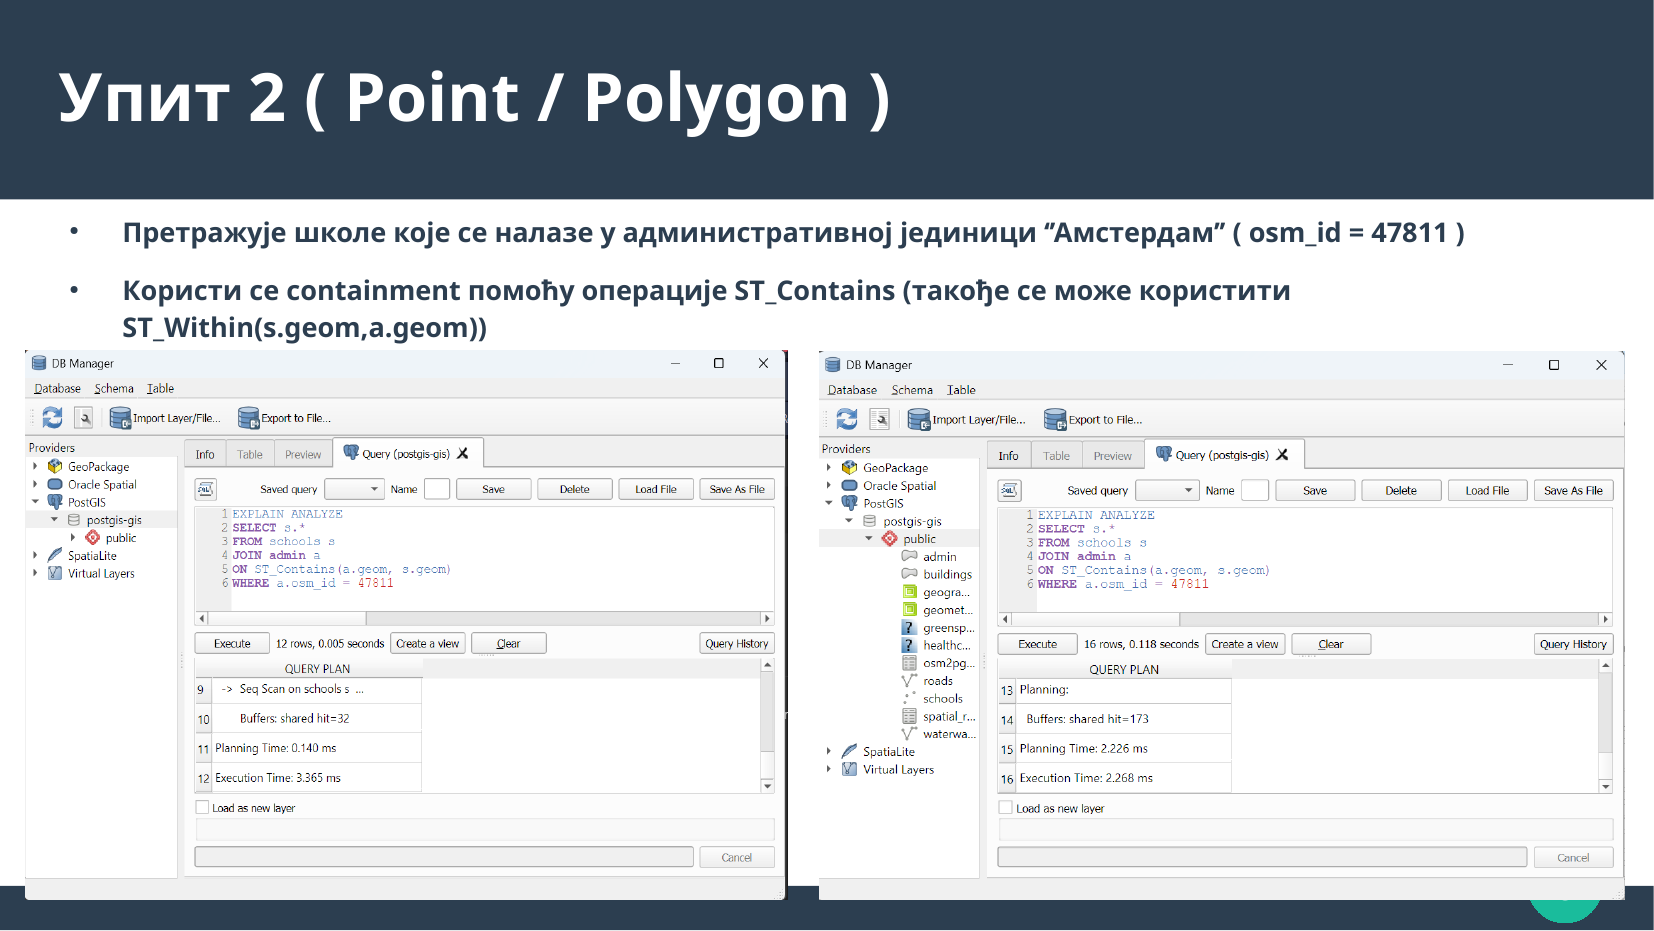

# Упит 2 ( Point / Polygon )
Претражује школе које се налазе у административној јединици ‘’Амстердам’’ ( osm_id = 47811 )
Користи се containment помоћу операције ST_Contains (такође се може користити ST_Within(s.geom,a.geom))
6